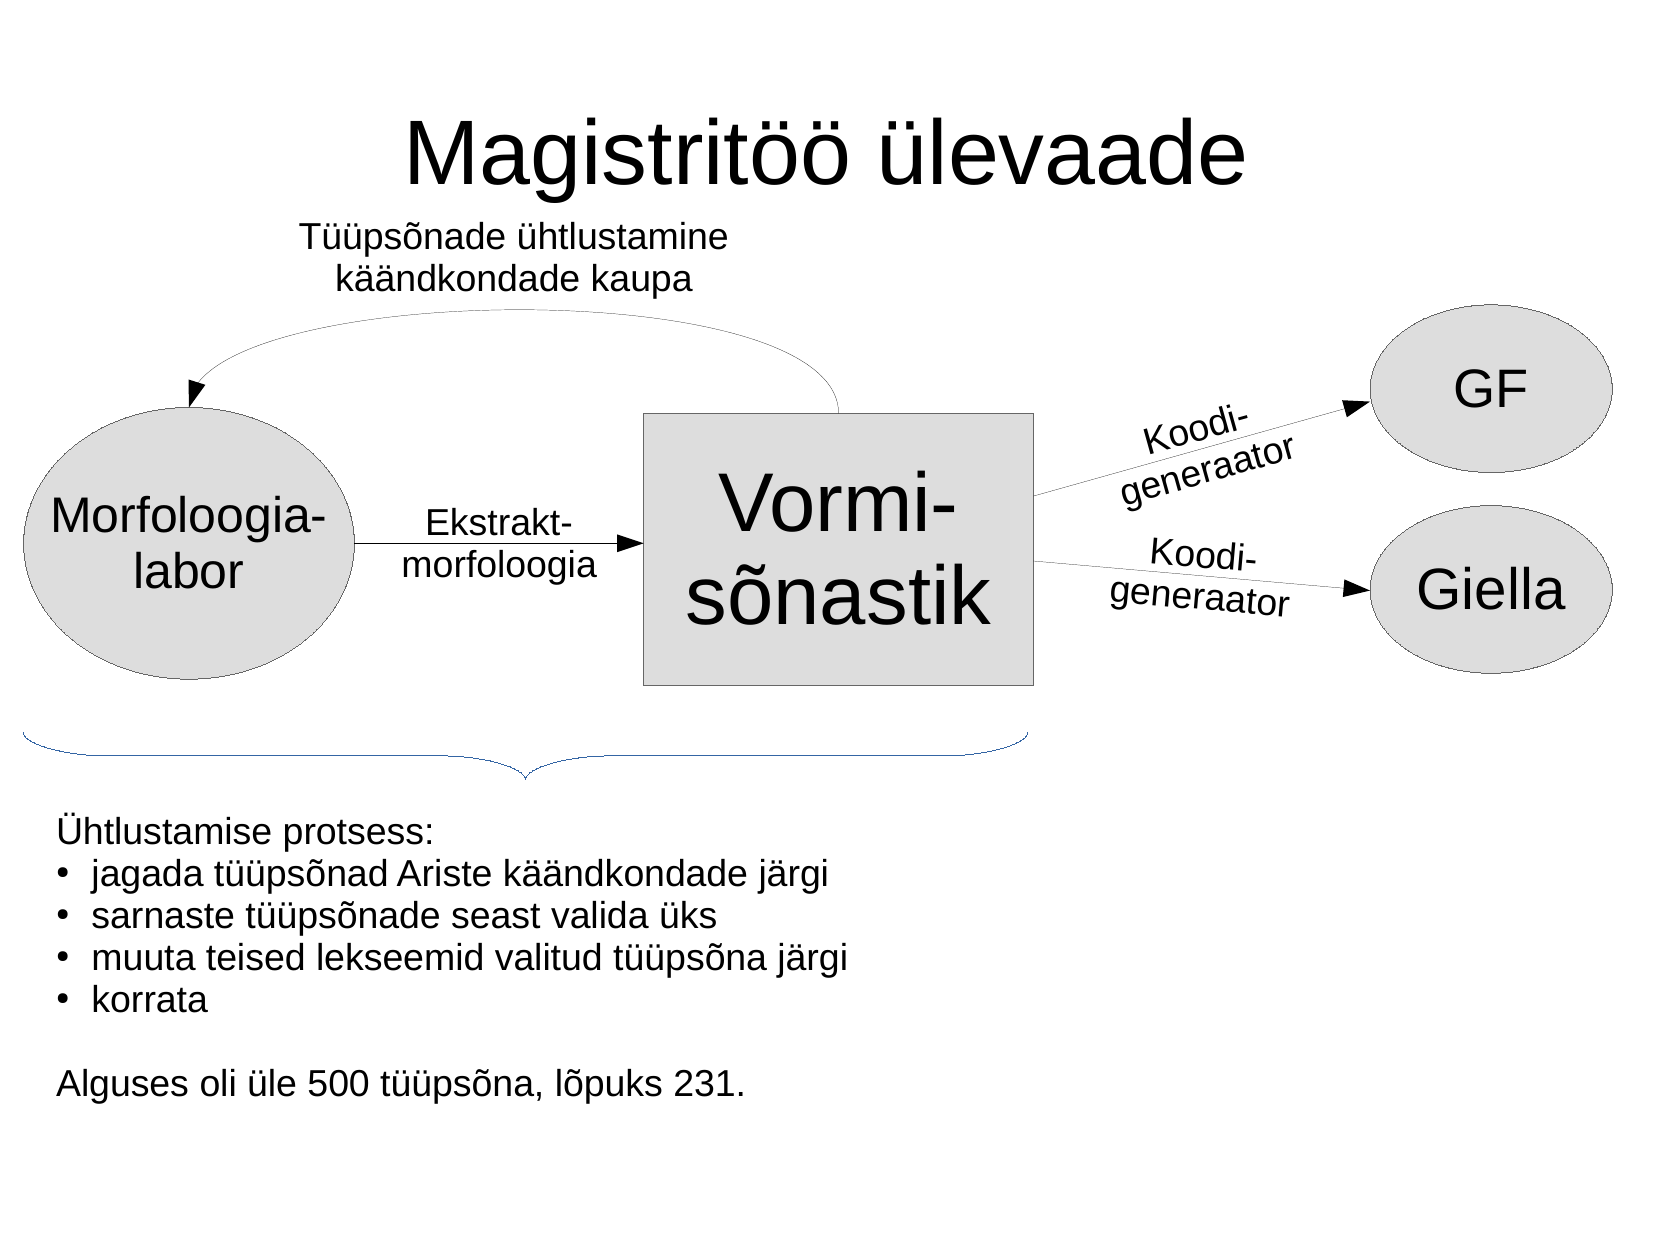

# Magistritöö ülevaade
GF
Koodi-
generaator
Morfoloogia-
labor
Vormi-
sõnastik
Giella
Ekstrakt-
morfoloogia
Koodi-
generaator
Ühtlustamise protsess:
jagada tüüpsõnad Ariste käändkondade järgi
sarnaste tüüpsõnade seast valida üks
muuta teised lekseemid valitud tüüpsõna järgi
korrata
Alguses oli üle 500 tüüpsõna, lõpuks 231.